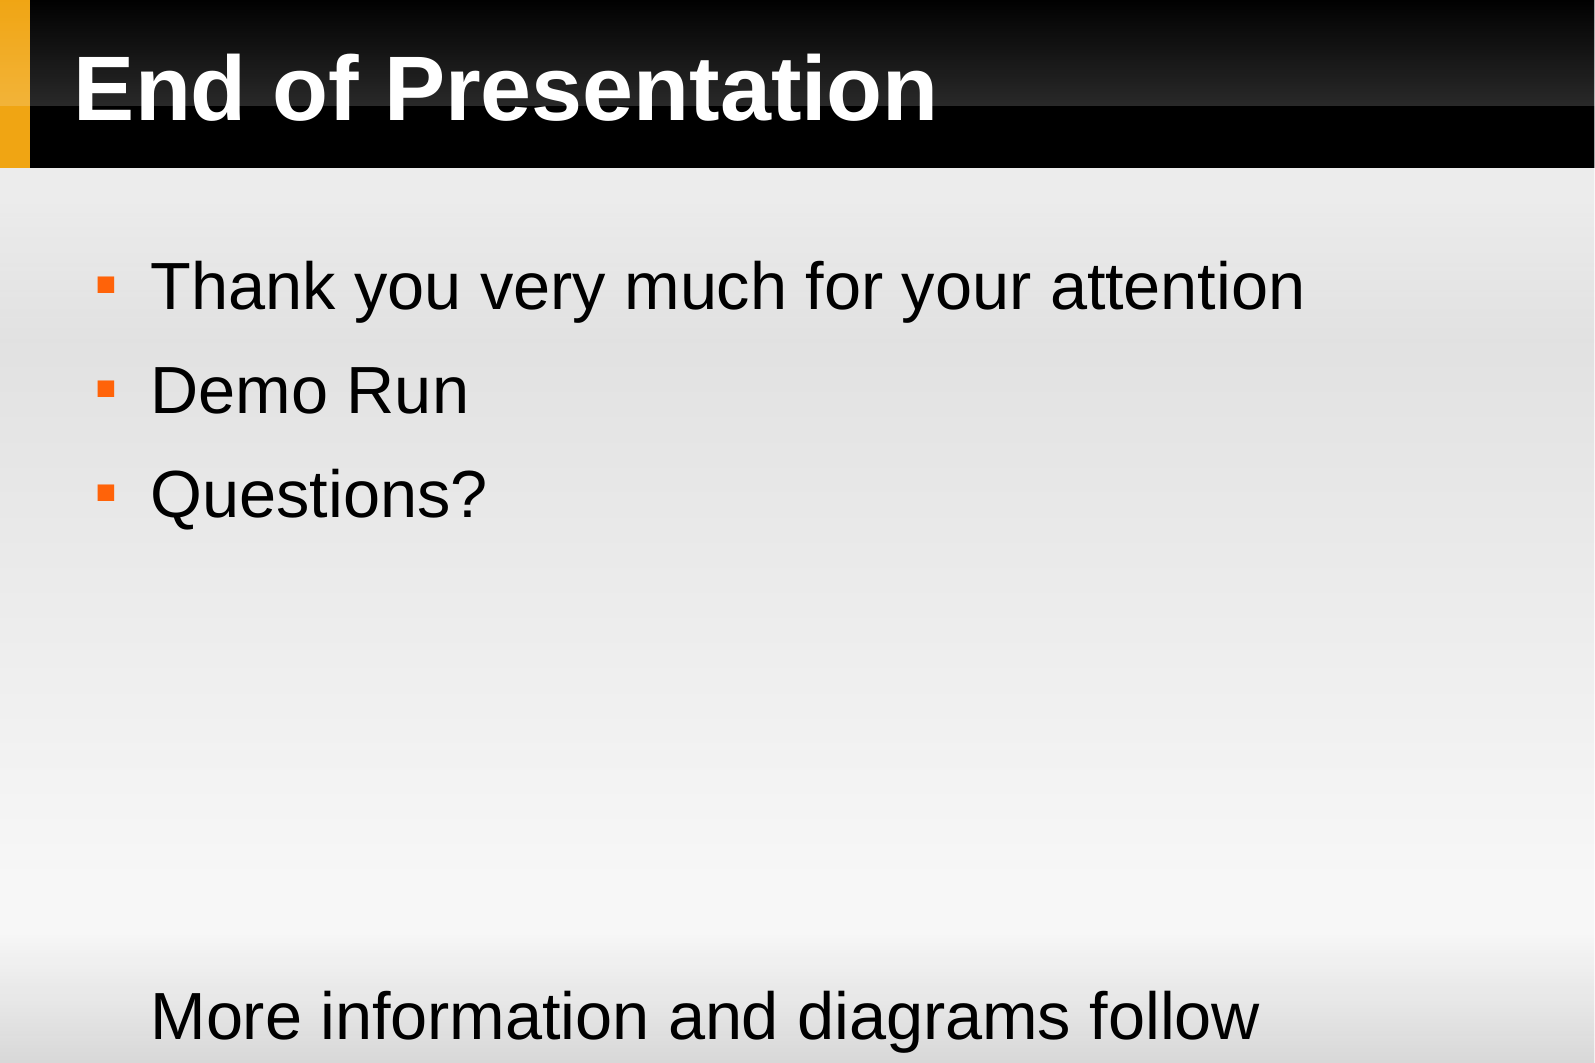

# End of Presentation
Thank you very much for your attention
Demo Run
Questions?
More information and diagrams follow